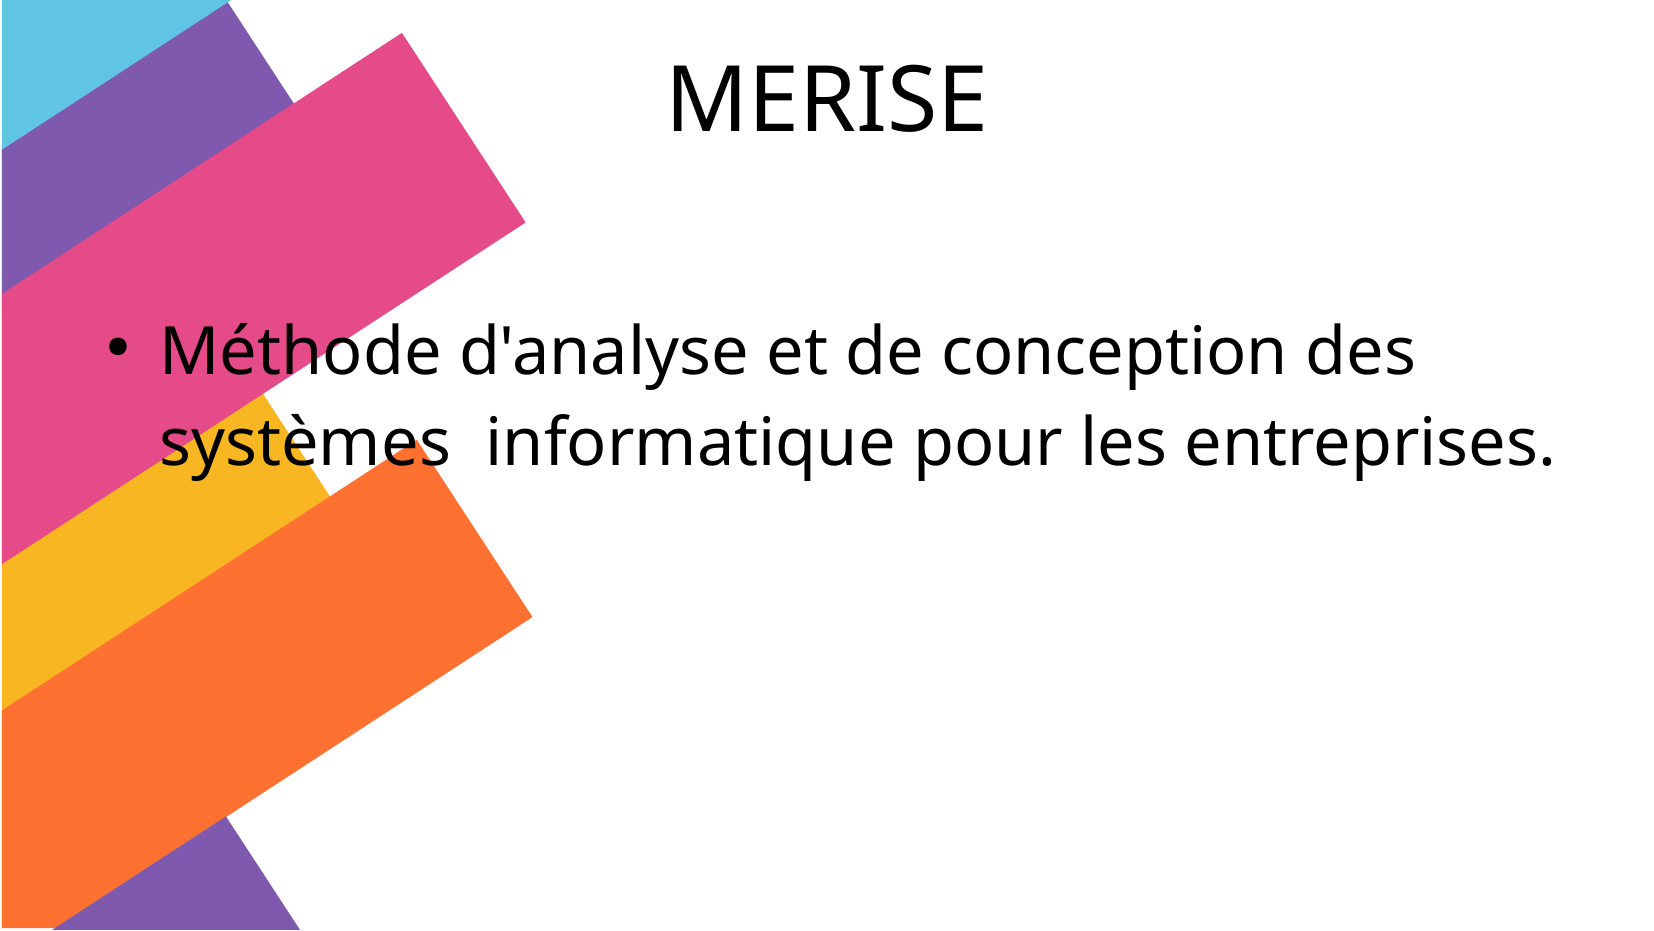

# MERISE
Méthode d'analyse et de conception des systèmes informatique pour les entreprises.